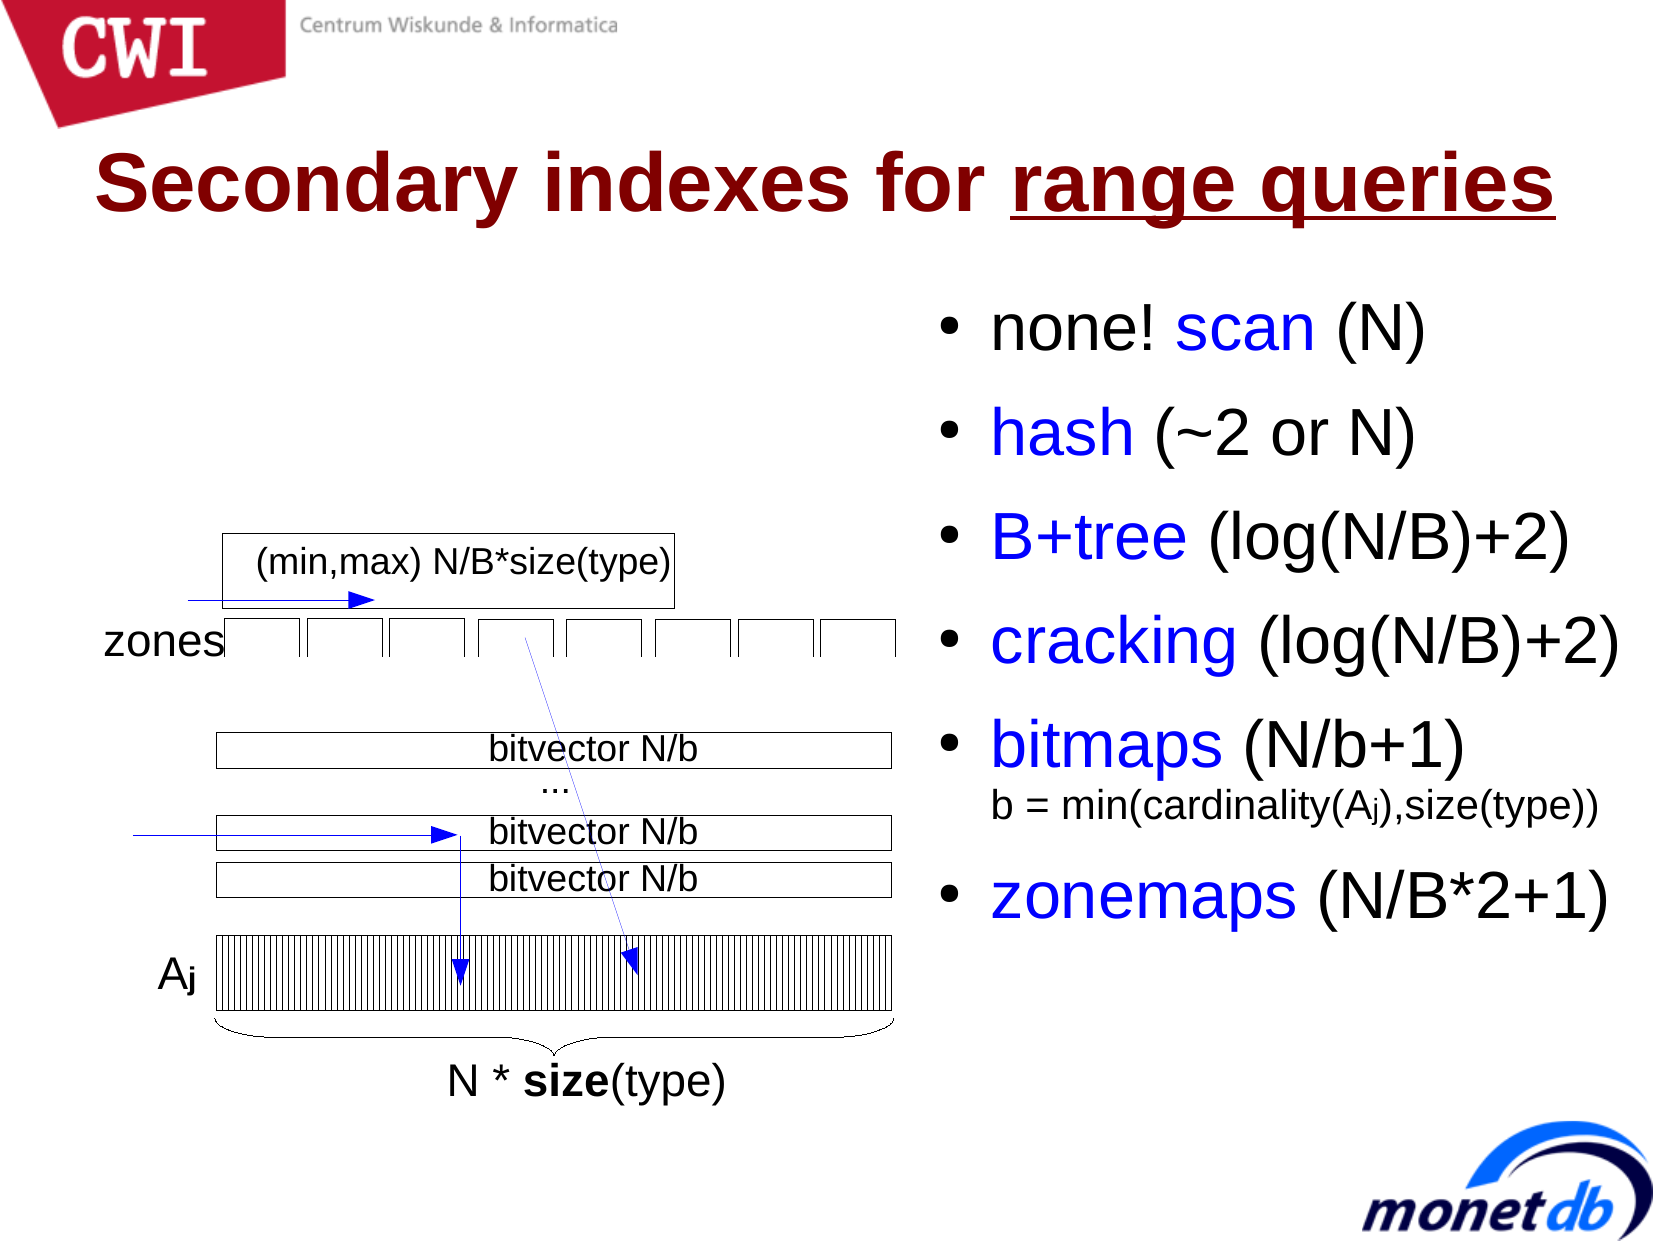

# Secondary indexes for range queries
none! scan (N)
hash (~2 or N)
B+tree (log(N/B)+2)
cracking (log(N/B)+2)
bitmaps (N/b+1)
b = min(cardinality(Aj),size(type))
zonemaps (N/B*2+1)
(min,max) N/B*size(type)
zones
bitvector N/b
...
bitvector N/b
bitvector N/b
Aj
N * size(type)